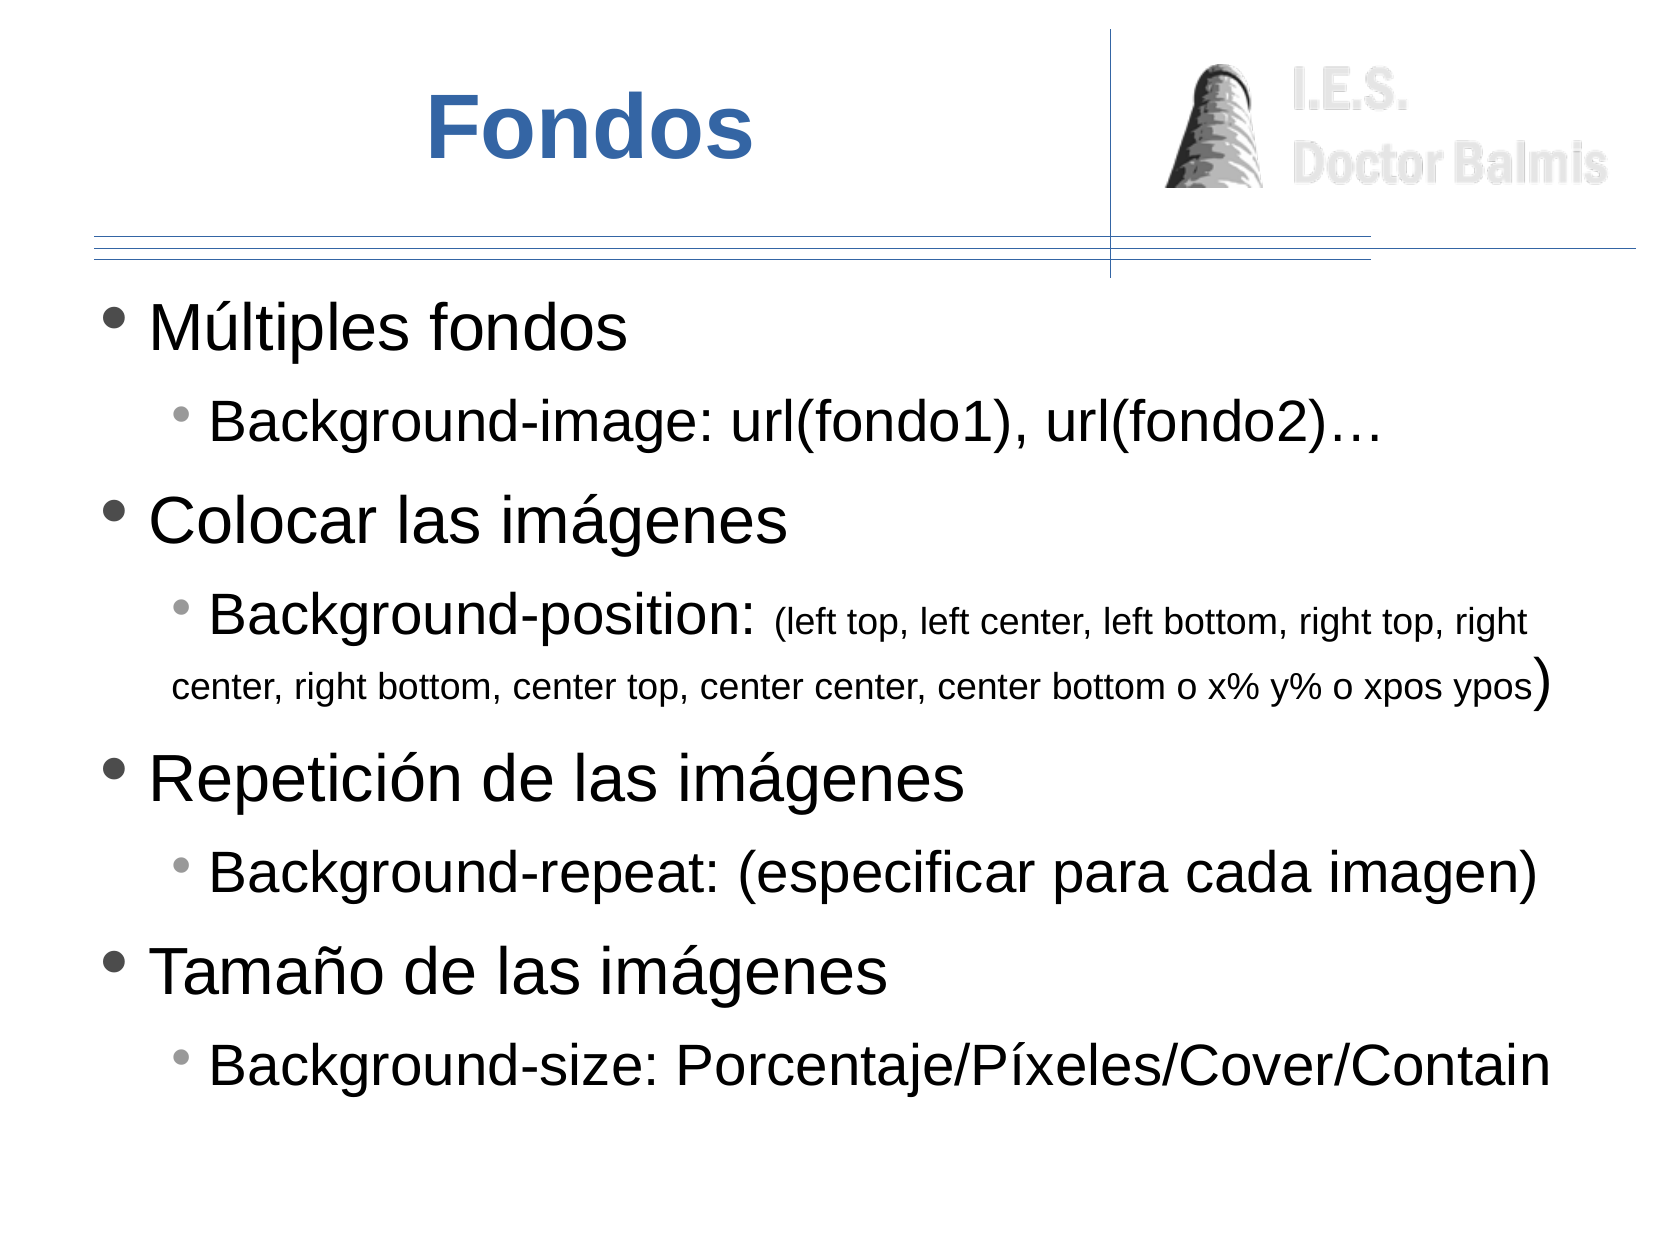

# Fondos
 Múltiples fondos
 Background-image: url(fondo1), url(fondo2)…
 Colocar las imágenes
 Background-position: (left top, left center, left bottom, right top, right center, right bottom, center top, center center, center bottom o x% y% o xpos ypos)
 Repetición de las imágenes
 Background-repeat: (especificar para cada imagen)
 Tamaño de las imágenes
 Background-size: Porcentaje/Píxeles/Cover/Contain